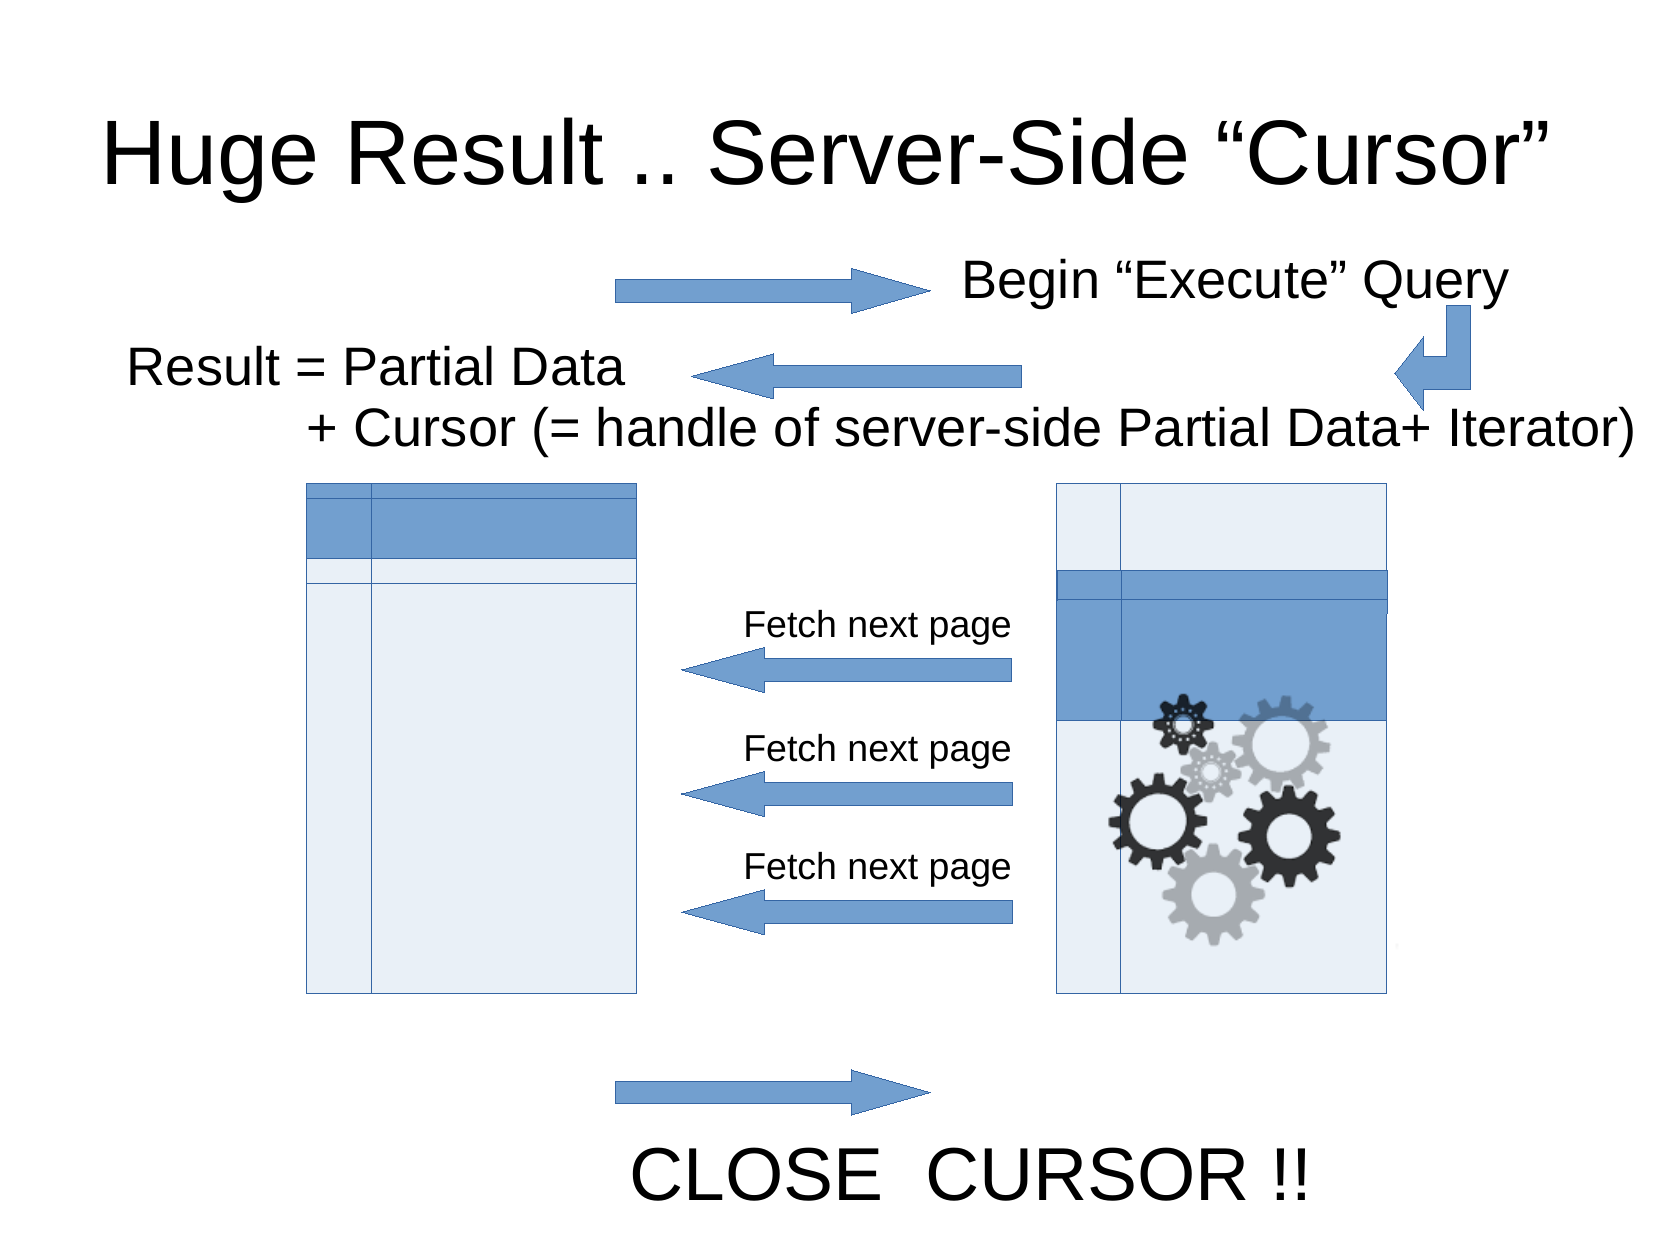

# Huge Result .. Server-Side “Cursor”
Begin “Execute” Query
Result = Partial Data
 + Cursor (= handle of server-side Partial Data+ Iterator)
Fetch next page
Fetch next page
Fetch next page
CLOSE CURSOR !!